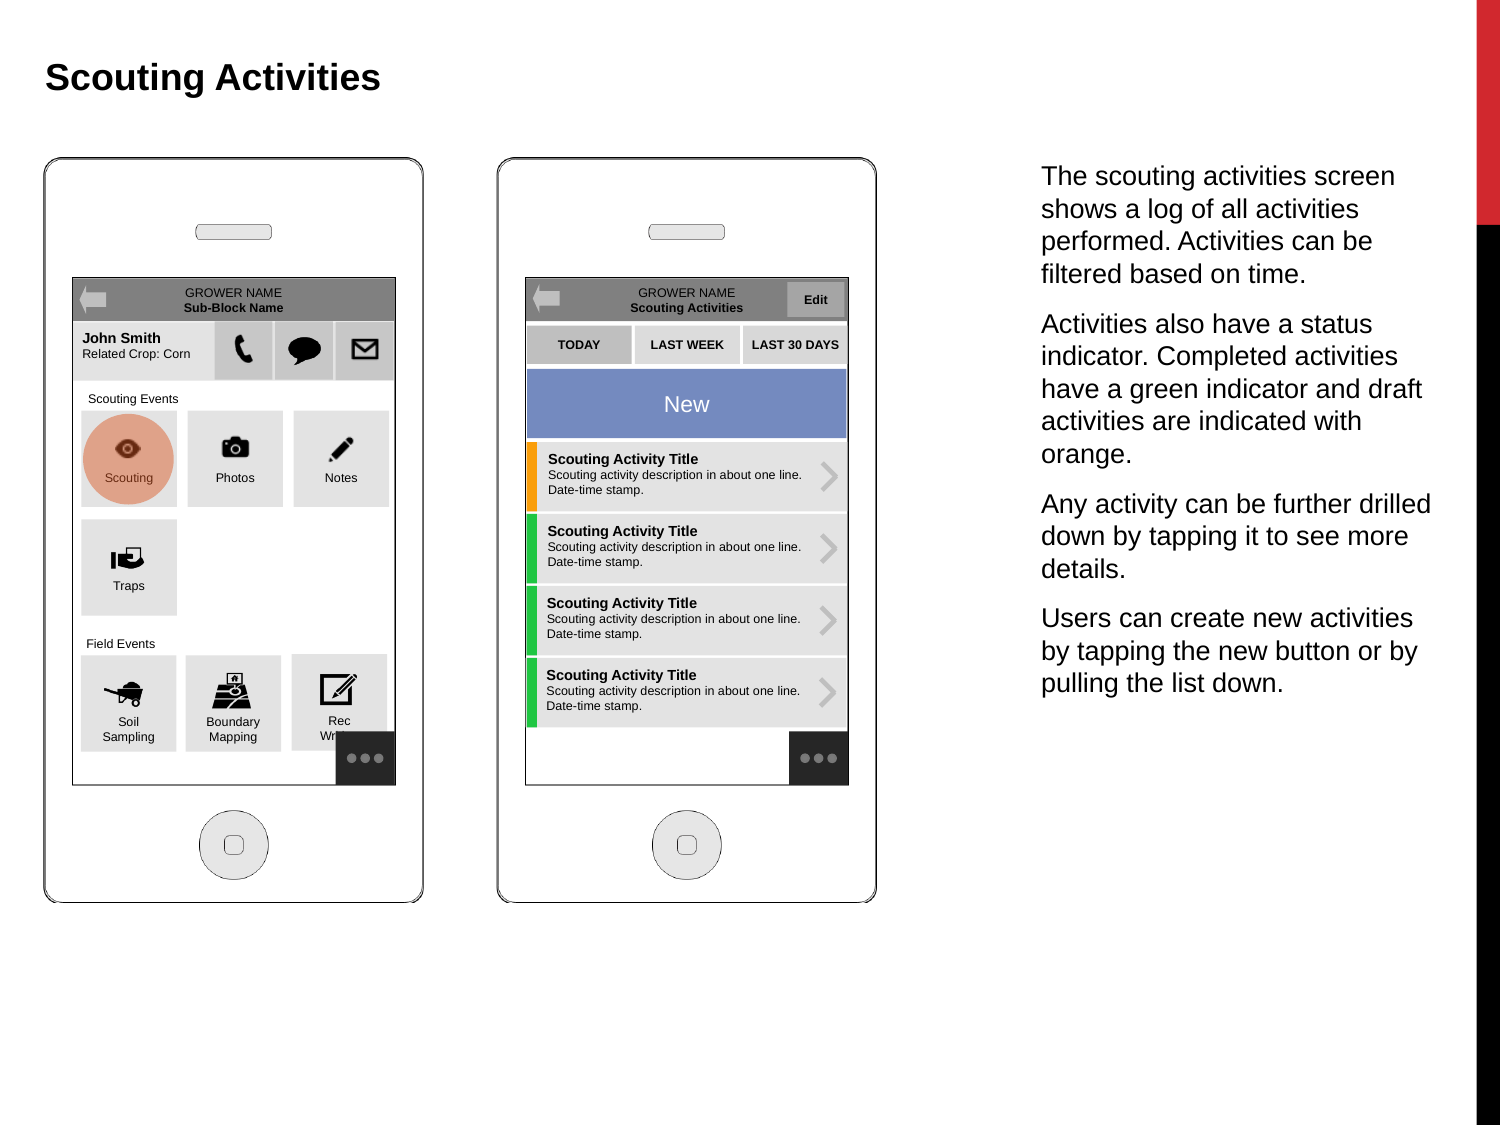

Scouting Activities
The scouting activities screen shows a log of all activities performed. Activities can be filtered based on time.
Activities also have a status indicator. Completed activities have a green indicator and draft activities are indicated with orange.
Any activity can be further drilled down by tapping it to see more details.
Users can create new activities by tapping the new button or by pulling the list down.
GROWER NAME
Sub-Block Name
John Smith
Related Crop: Corn
Scouting Events
Scouting
Photos
Notes
Traps
Field Events
Rec
Writing
Soil Sampling
Boundary Mapping
GROWER NAME
Scouting Activities
TODAY
LAST WEEK
LAST 30 DAYS
New
Scouting Activity Title
Scouting activity description in about one line.
Date-time stamp.
Scouting Activity Title
Scouting activity description in about one line.
Date-time stamp.
Scouting Activity Title
Scouting activity description in about one line.
Date-time stamp.
Scouting Activity Title
Scouting activity description in about one line.
Date-time stamp.
Edit